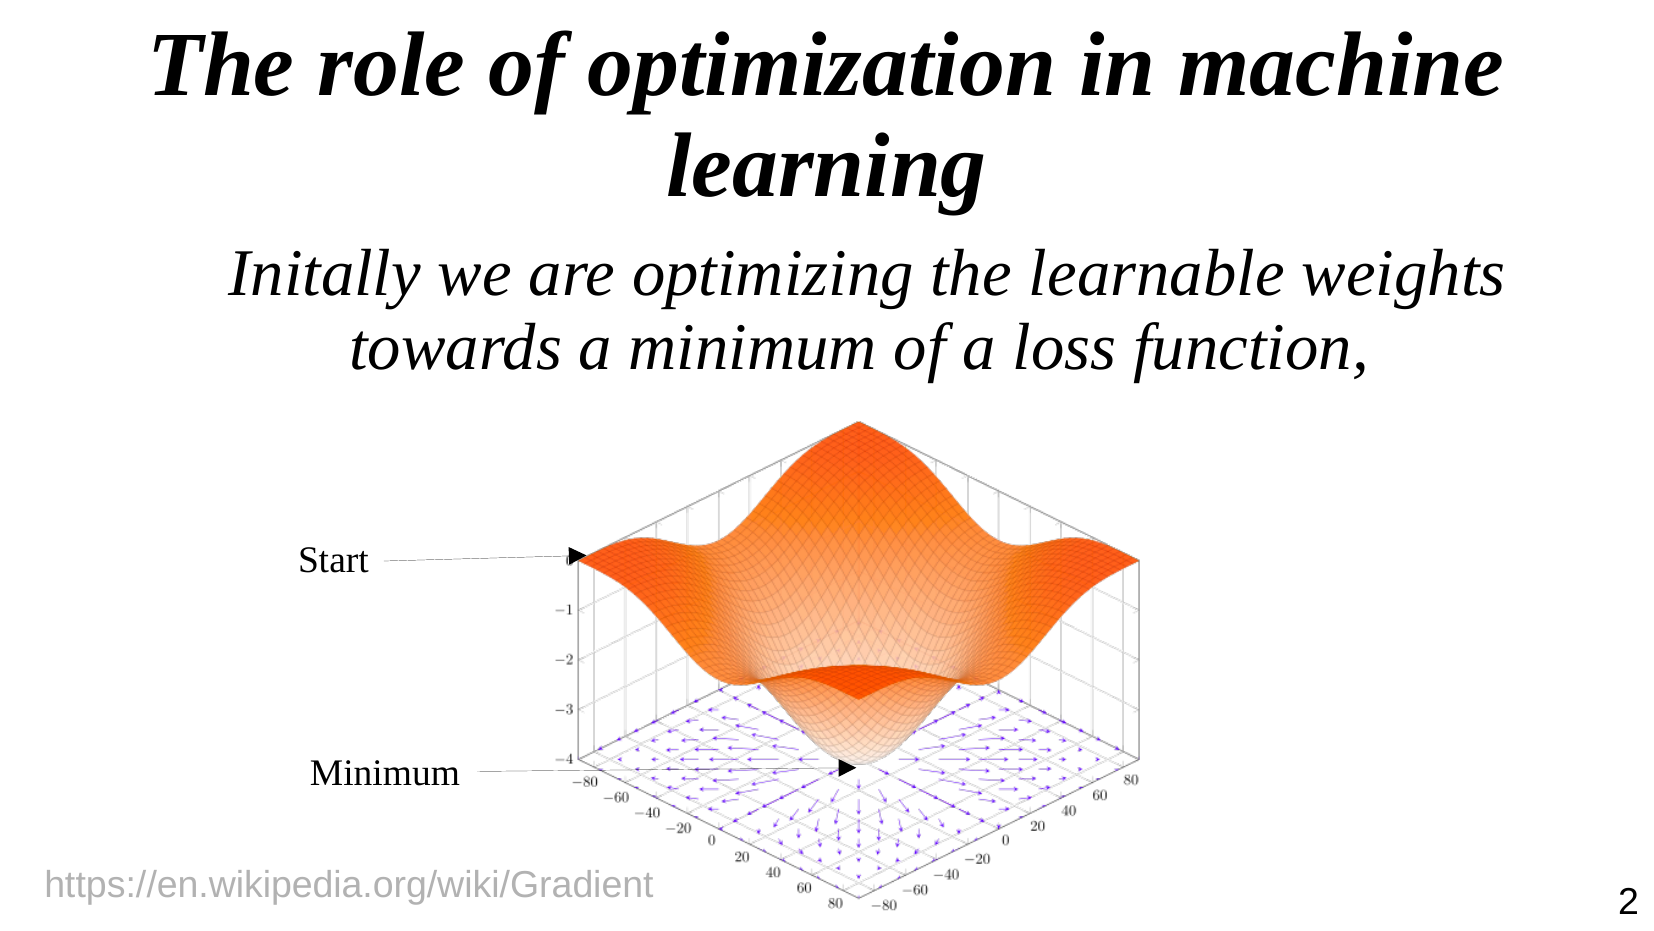

# The role of optimization in machine learning
Initally we are optimizing the learnable weights towards a minimum of a loss function,
Start
Minimum
https://en.wikipedia.org/wiki/Gradient
2